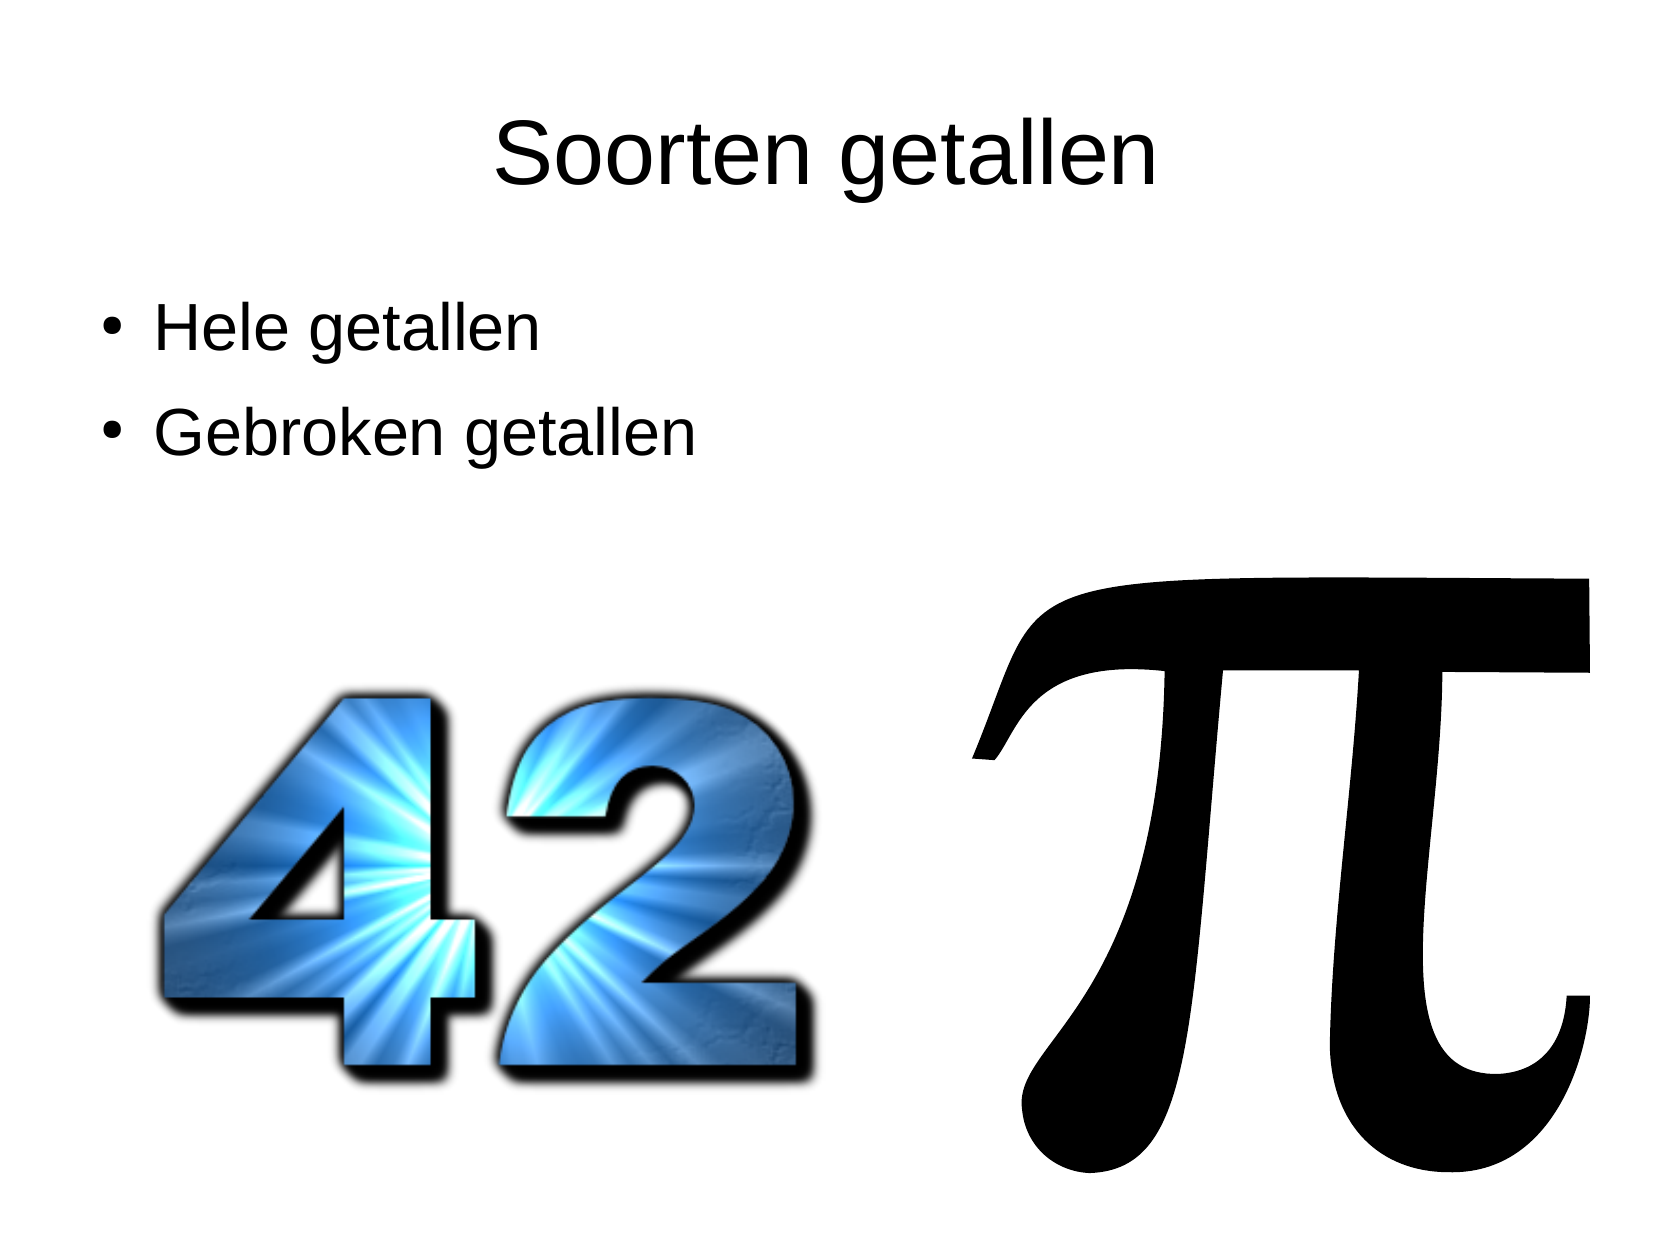

# Soorten getallen
Hele getallen
Gebroken getallen